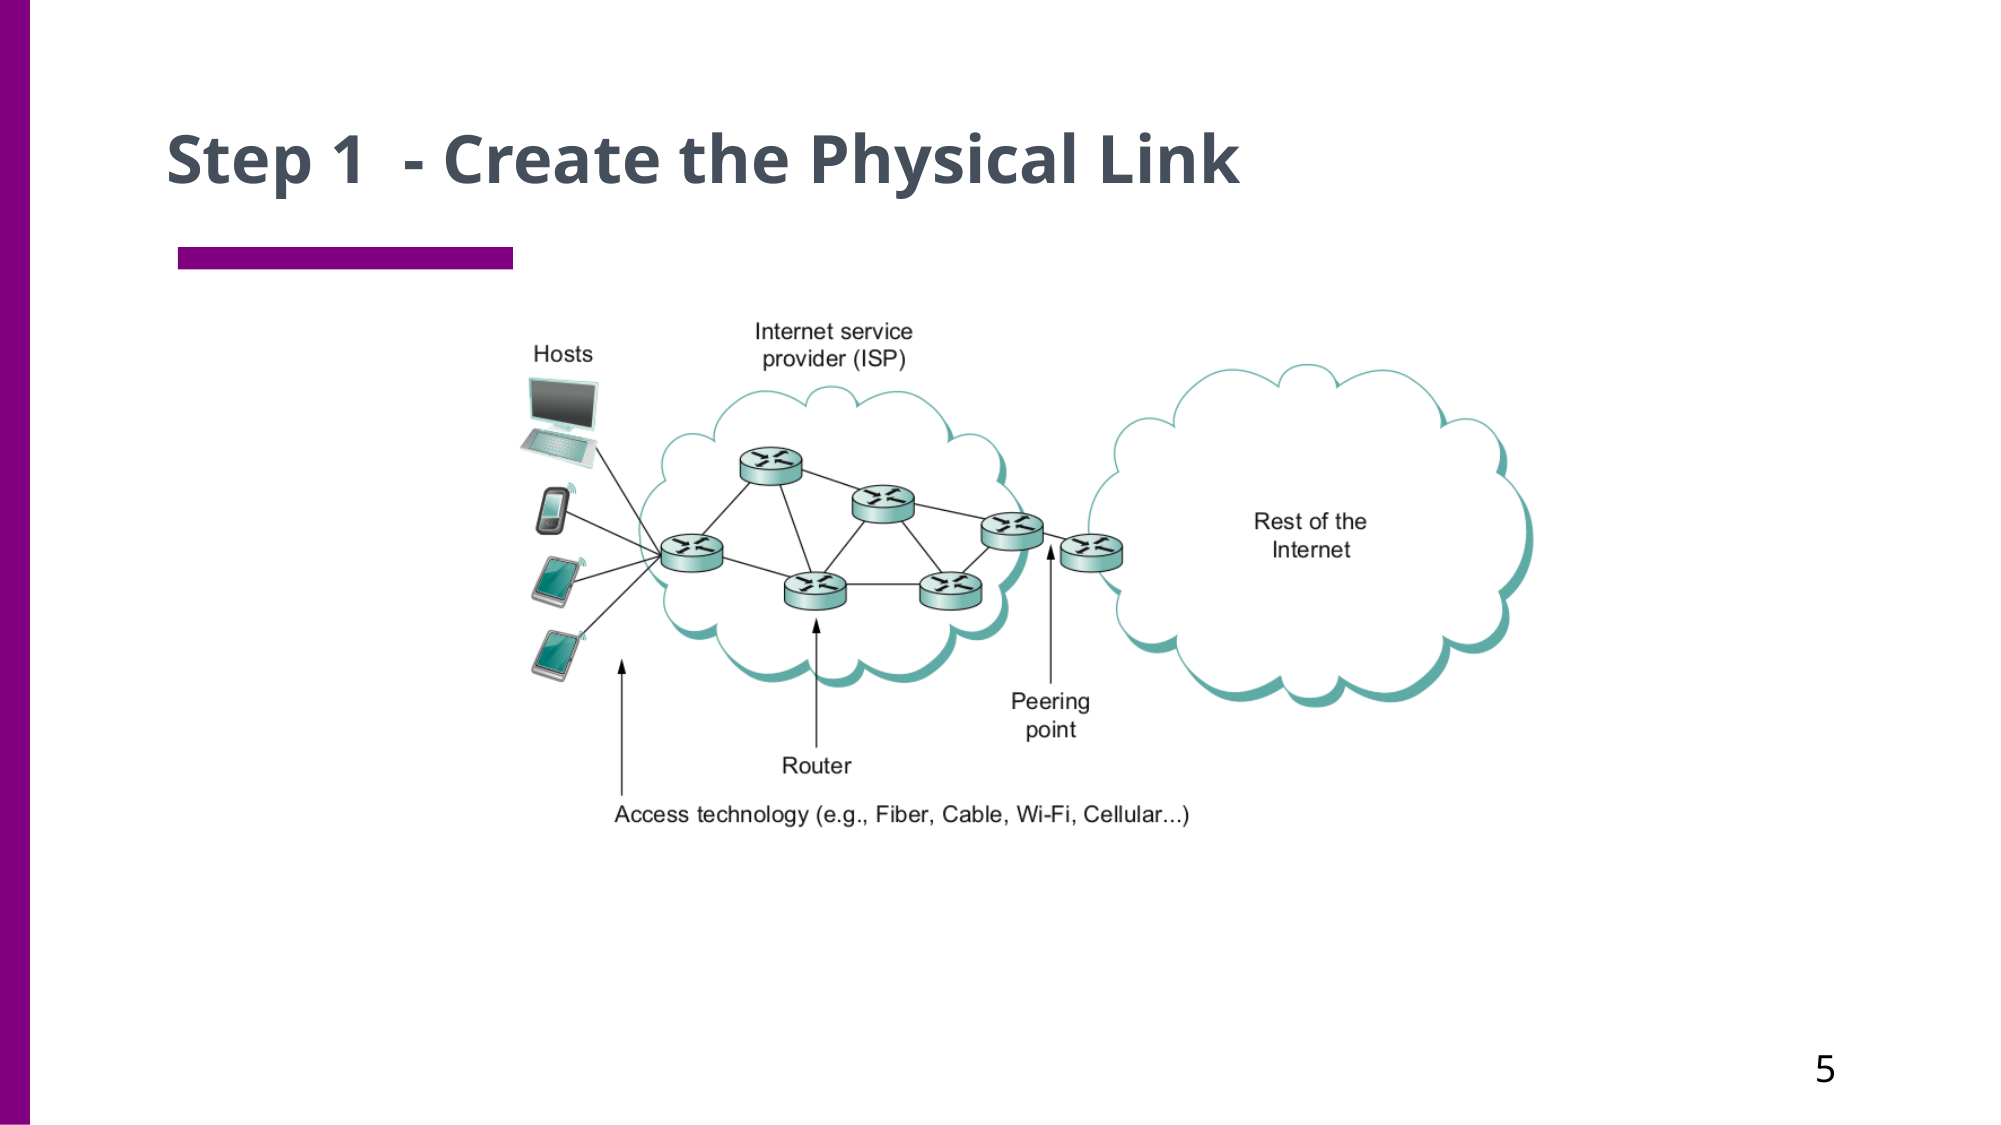

Step 1 - Create the Physical Link